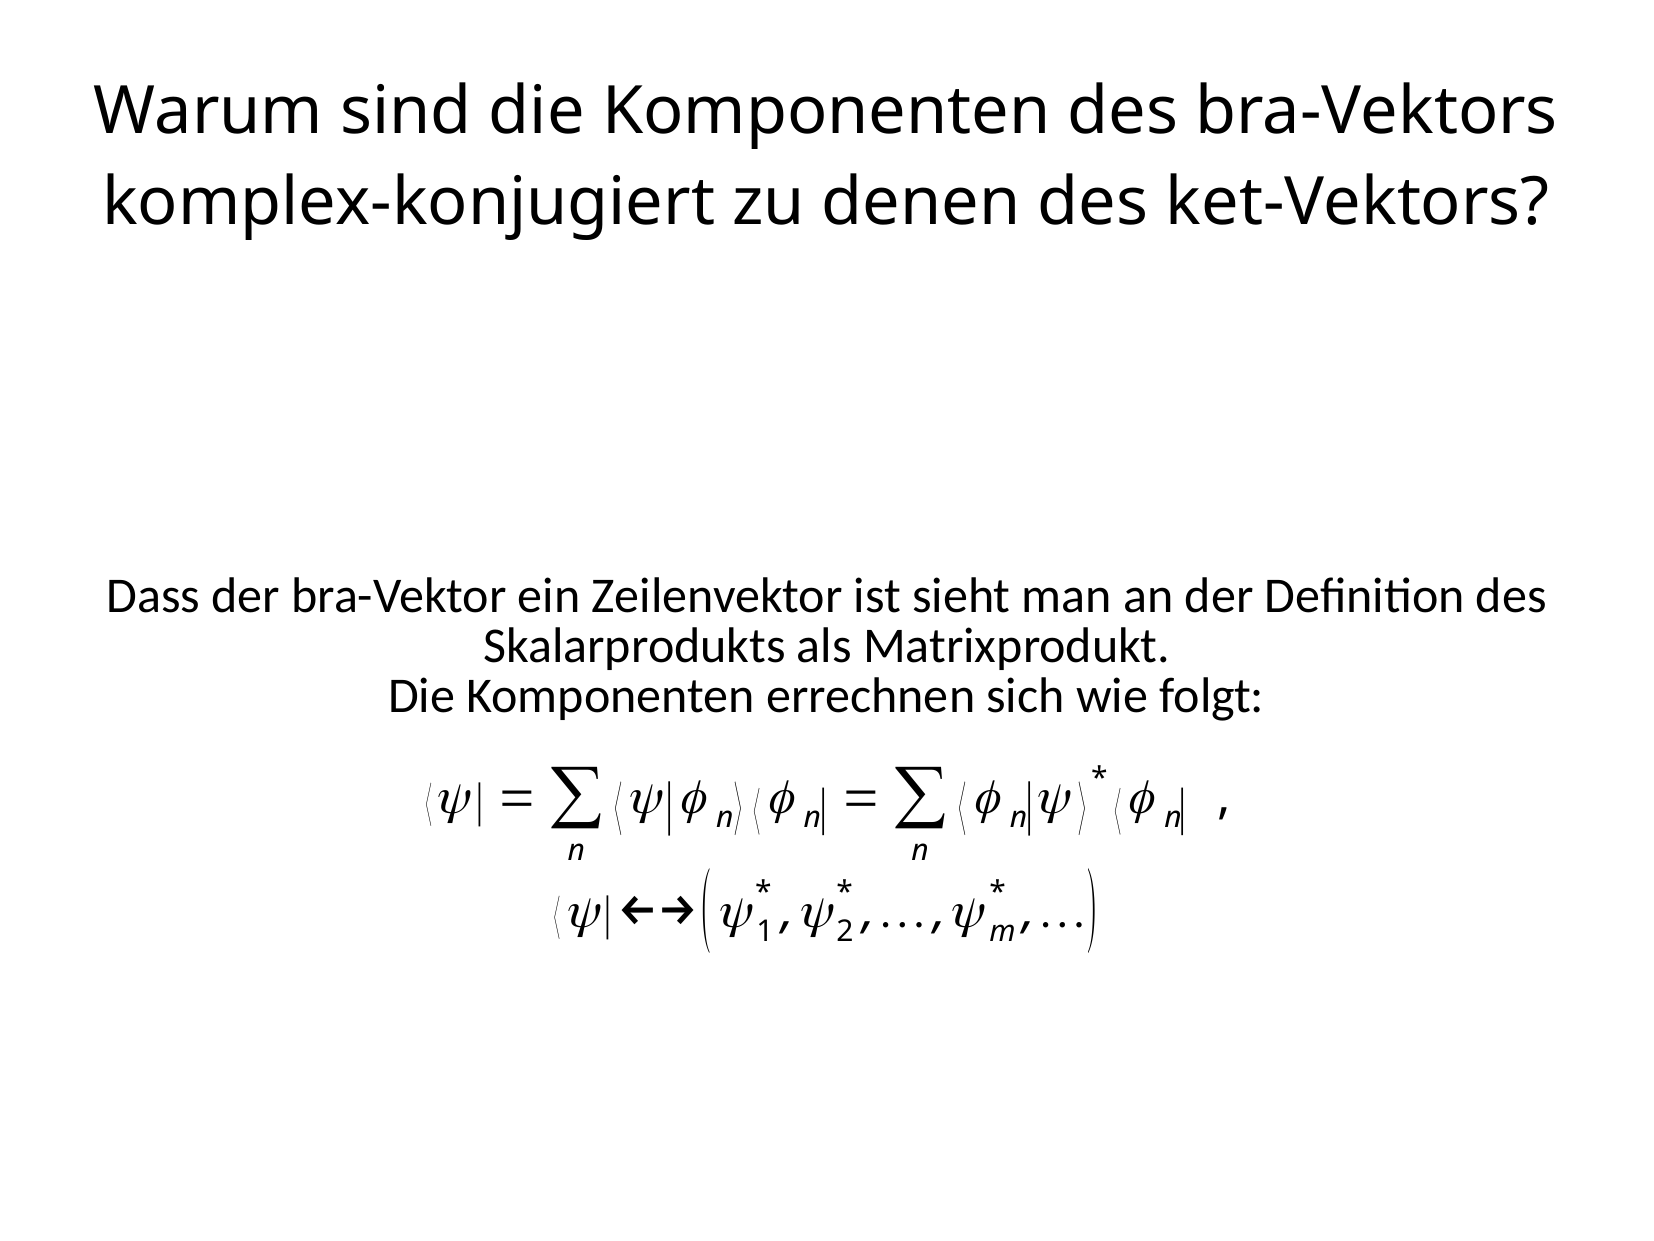

# Warum sind die Komponenten des bra-Vektors komplex-konjugiert zu denen des ket-Vektors?
Dass der bra-Vektor ein Zeilenvektor ist sieht man an der Definition des Skalarprodukts als Matrixprodukt.
Die Komponenten errechnen sich wie folgt: